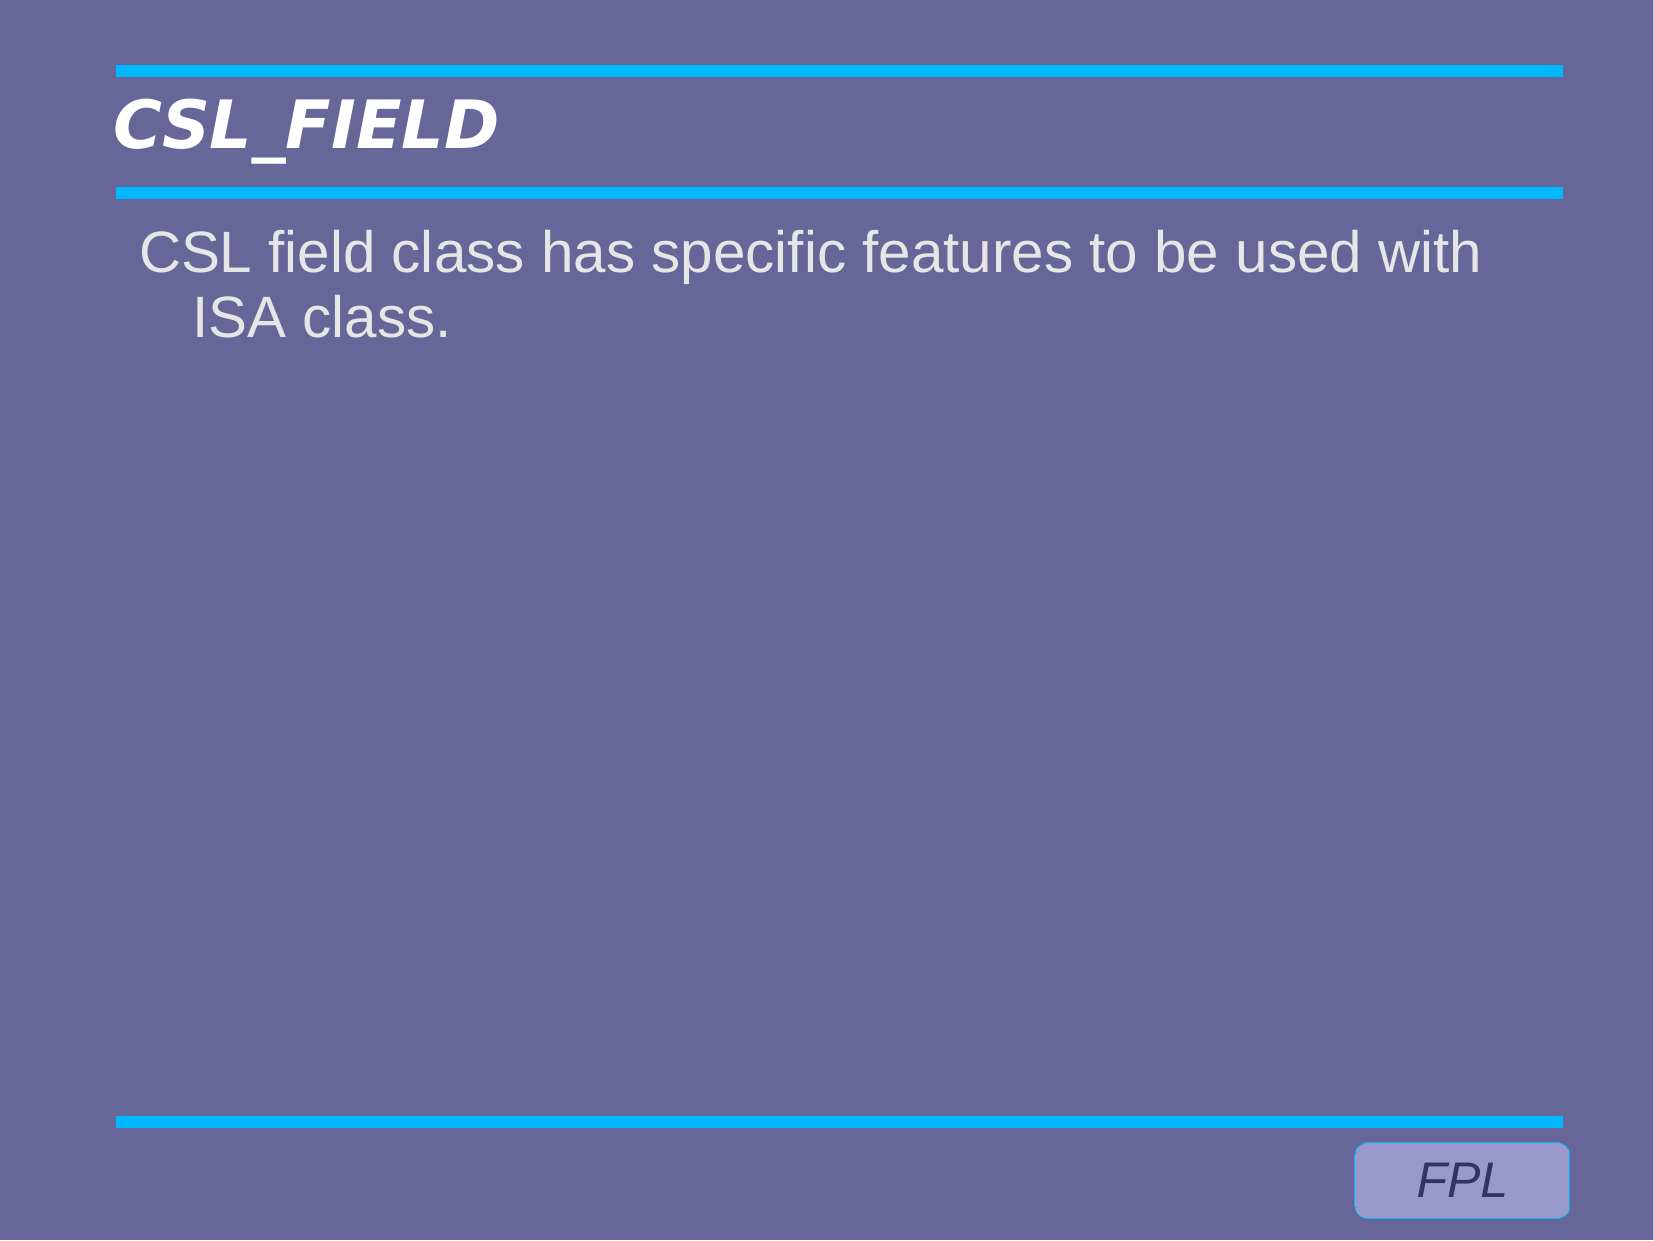

# CSL_FIELD
CSL field class has specific features to be used with ISA class.